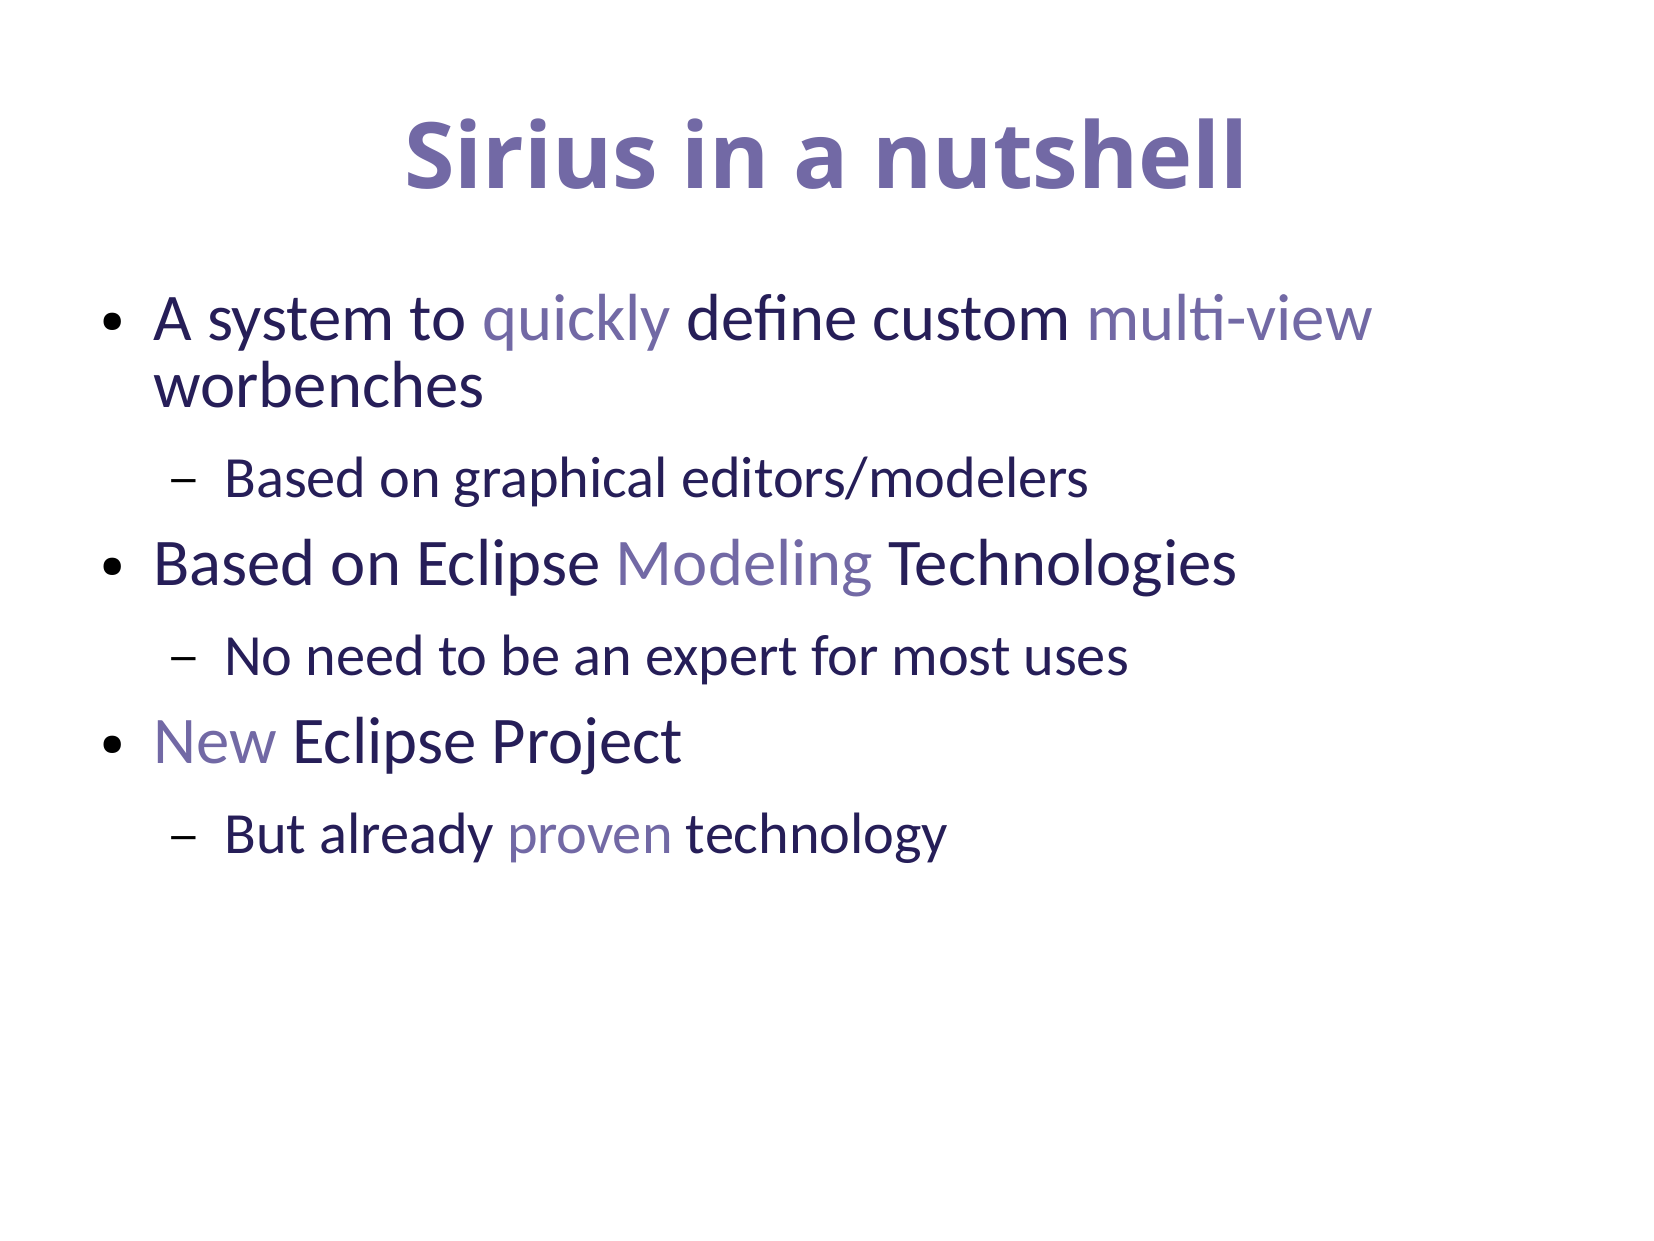

# Sirius in a nutshell
A system to quickly define custom multi-view worbenches
Based on graphical editors/modelers
Based on Eclipse Modeling Technologies
No need to be an expert for most uses
New Eclipse Project
But already proven technology